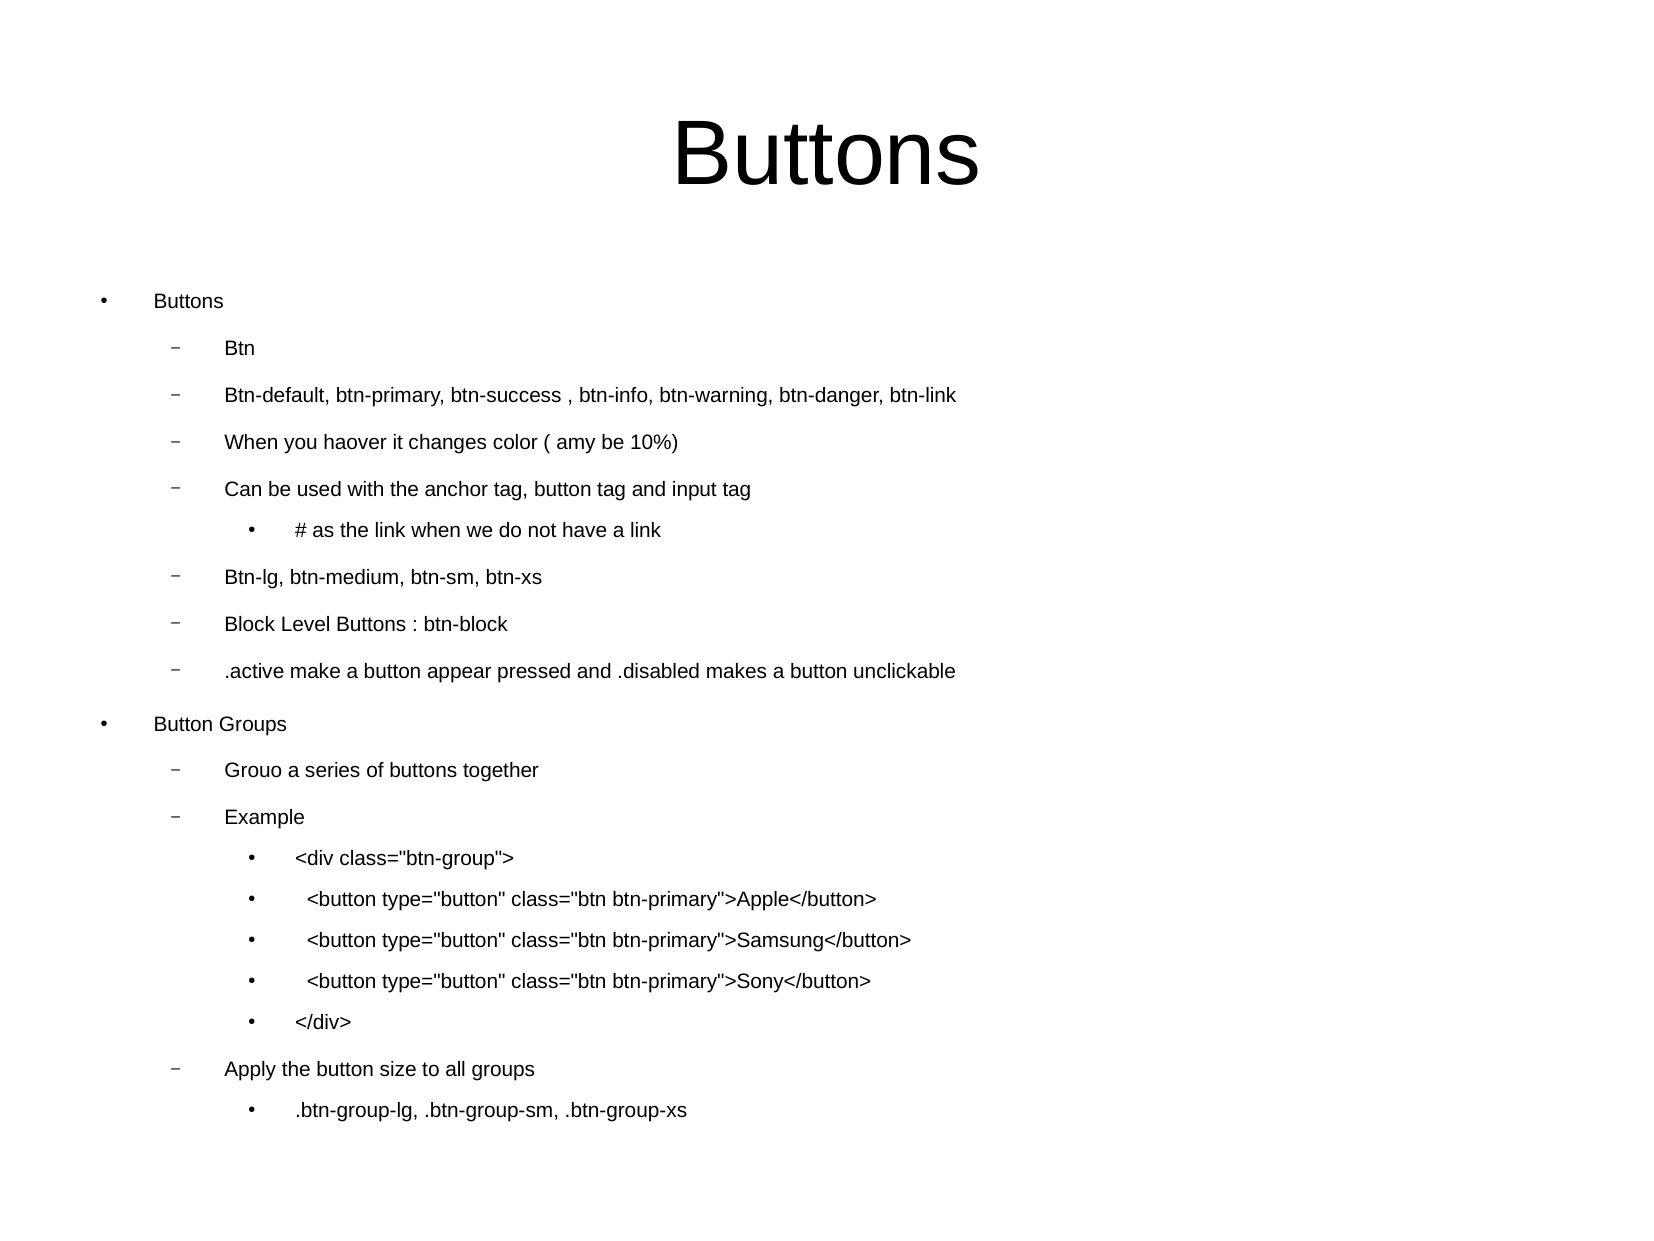

# Buttons
Buttons
Btn
Btn-default, btn-primary, btn-success , btn-info, btn-warning, btn-danger, btn-link
When you haover it changes color ( amy be 10%)
Can be used with the anchor tag, button tag and input tag
# as the link when we do not have a link
Btn-lg, btn-medium, btn-sm, btn-xs
Block Level Buttons : btn-block
.active make a button appear pressed and .disabled makes a button unclickable
Button Groups
Grouo a series of buttons together
Example
<div class="btn-group">
 <button type="button" class="btn btn-primary">Apple</button>
 <button type="button" class="btn btn-primary">Samsung</button>
 <button type="button" class="btn btn-primary">Sony</button>
</div>
Apply the button size to all groups
.btn-group-lg, .btn-group-sm, .btn-group-xs